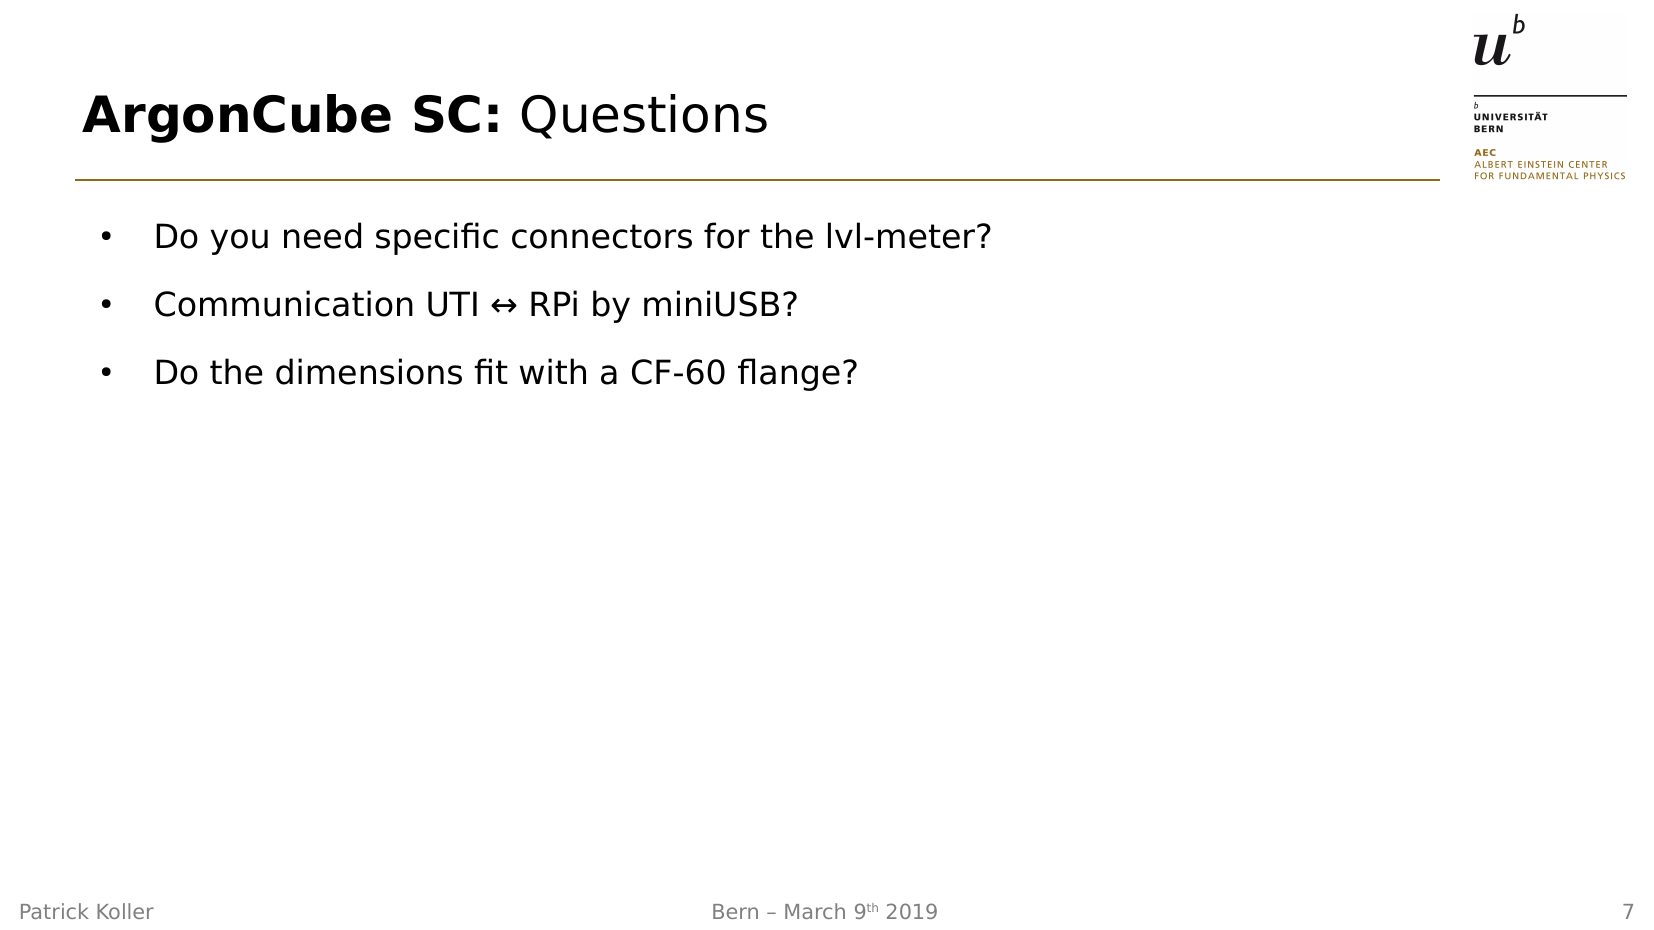

# ArgonCube SC: Questions
Do you need specific connectors for the lvl-meter?
Communication UTI ↔ RPi by miniUSB?
Do the dimensions fit with a CF-60 flange?